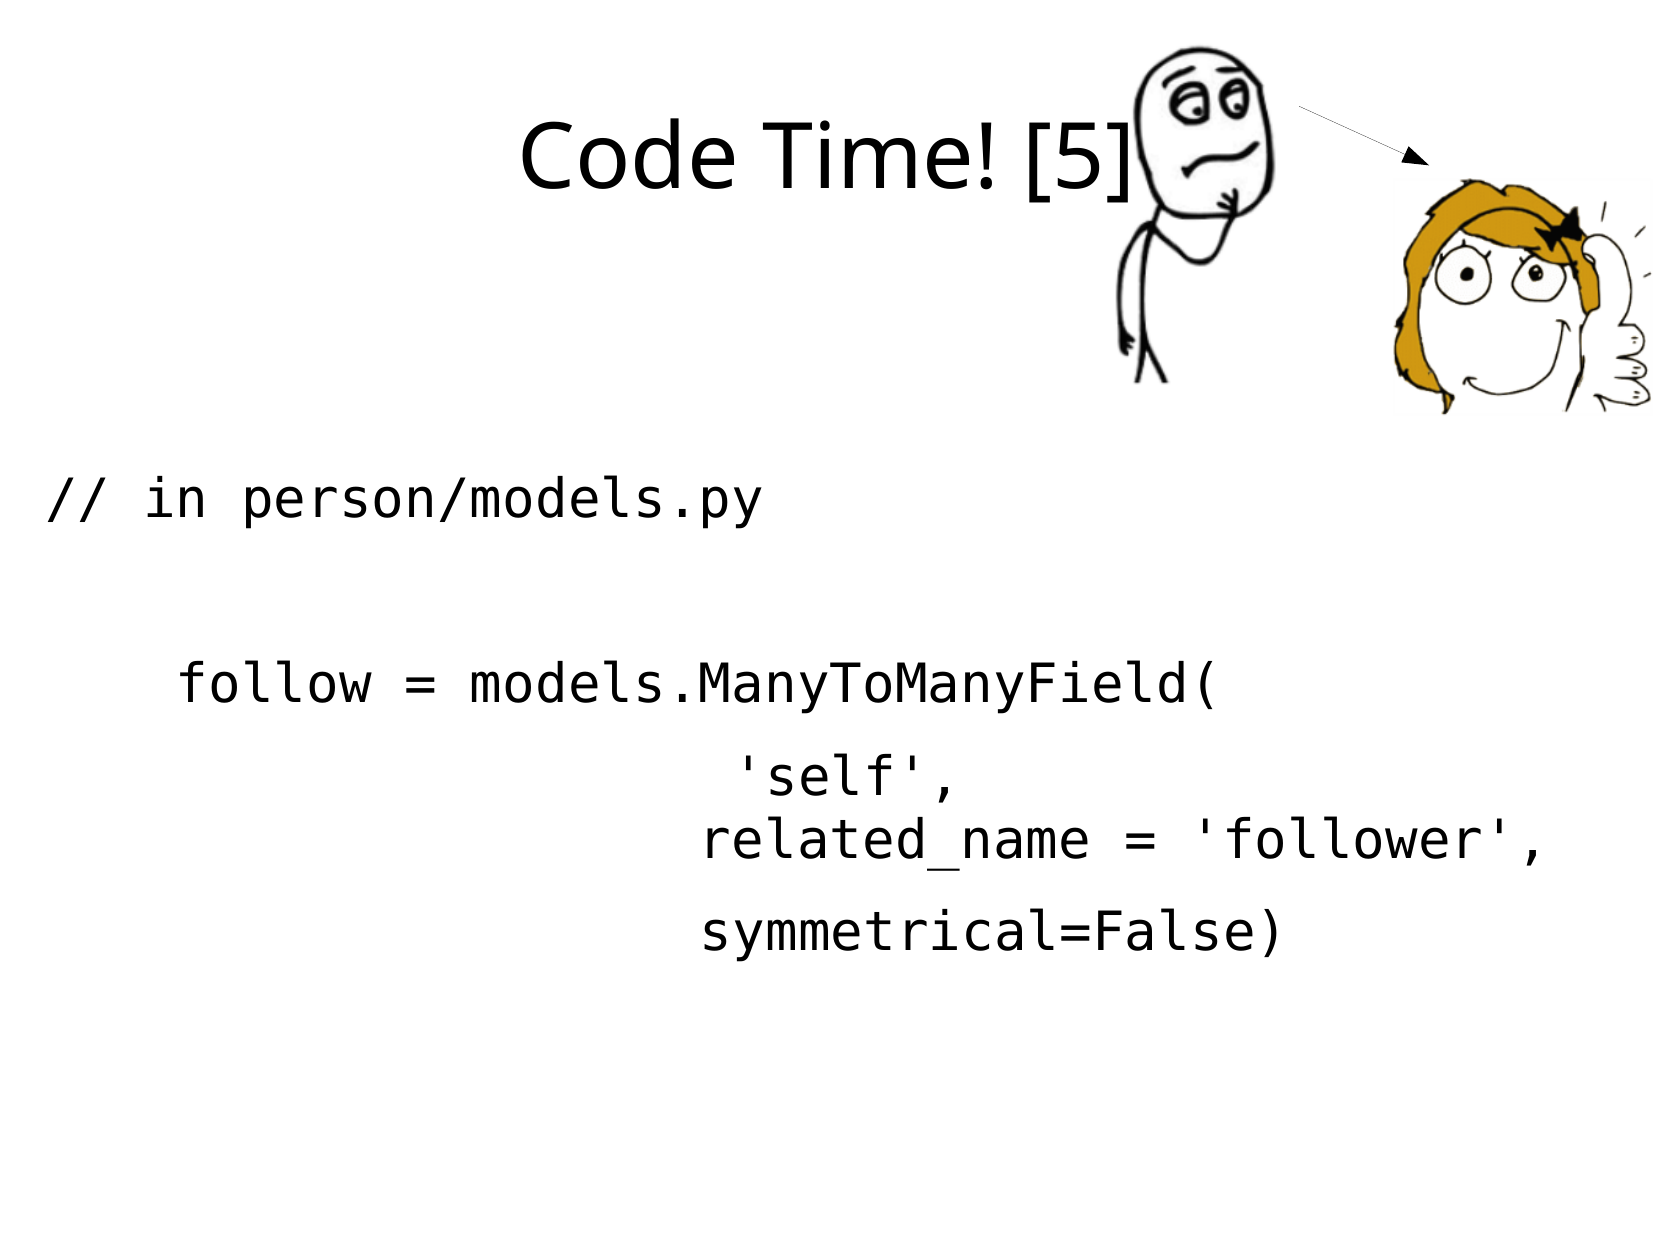

# Code Time! [5]
// in person/models.py
 follow = models.ManyToManyField(
 'self', related_name = 'follower',
 symmetrical=False)